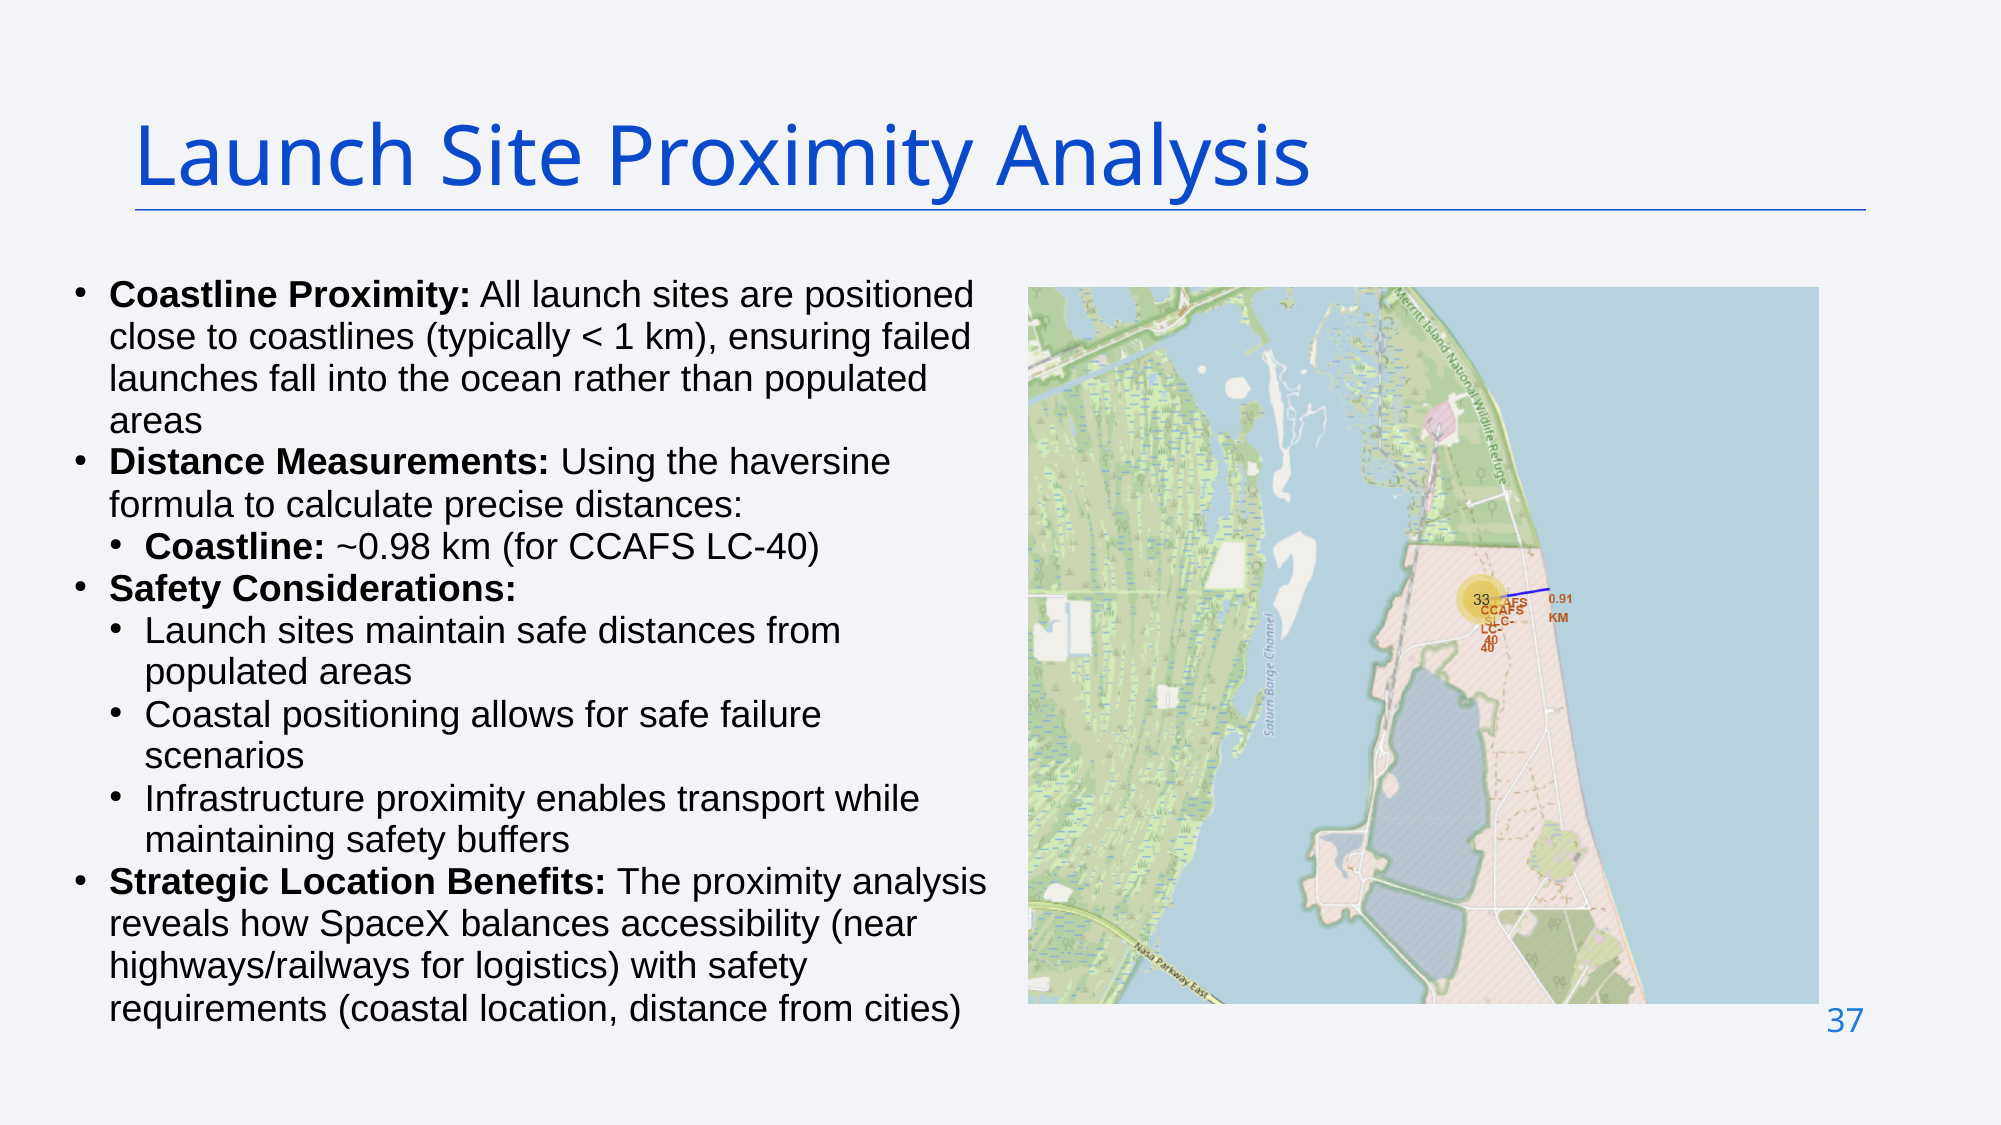

Launch Site Proximity Analysis
Coastline Proximity: All launch sites are positioned close to coastlines (typically < 1 km), ensuring failed launches fall into the ocean rather than populated areas
Distance Measurements: Using the haversine formula to calculate precise distances:
Coastline: ~0.98 km (for CCAFS LC-40)
Safety Considerations:
Launch sites maintain safe distances from populated areas
Coastal positioning allows for safe failure scenarios
Infrastructure proximity enables transport while maintaining safety buffers
Strategic Location Benefits: The proximity analysis reveals how SpaceX balances accessibility (near highways/railways for logistics) with safety requirements (coastal location, distance from cities)
37